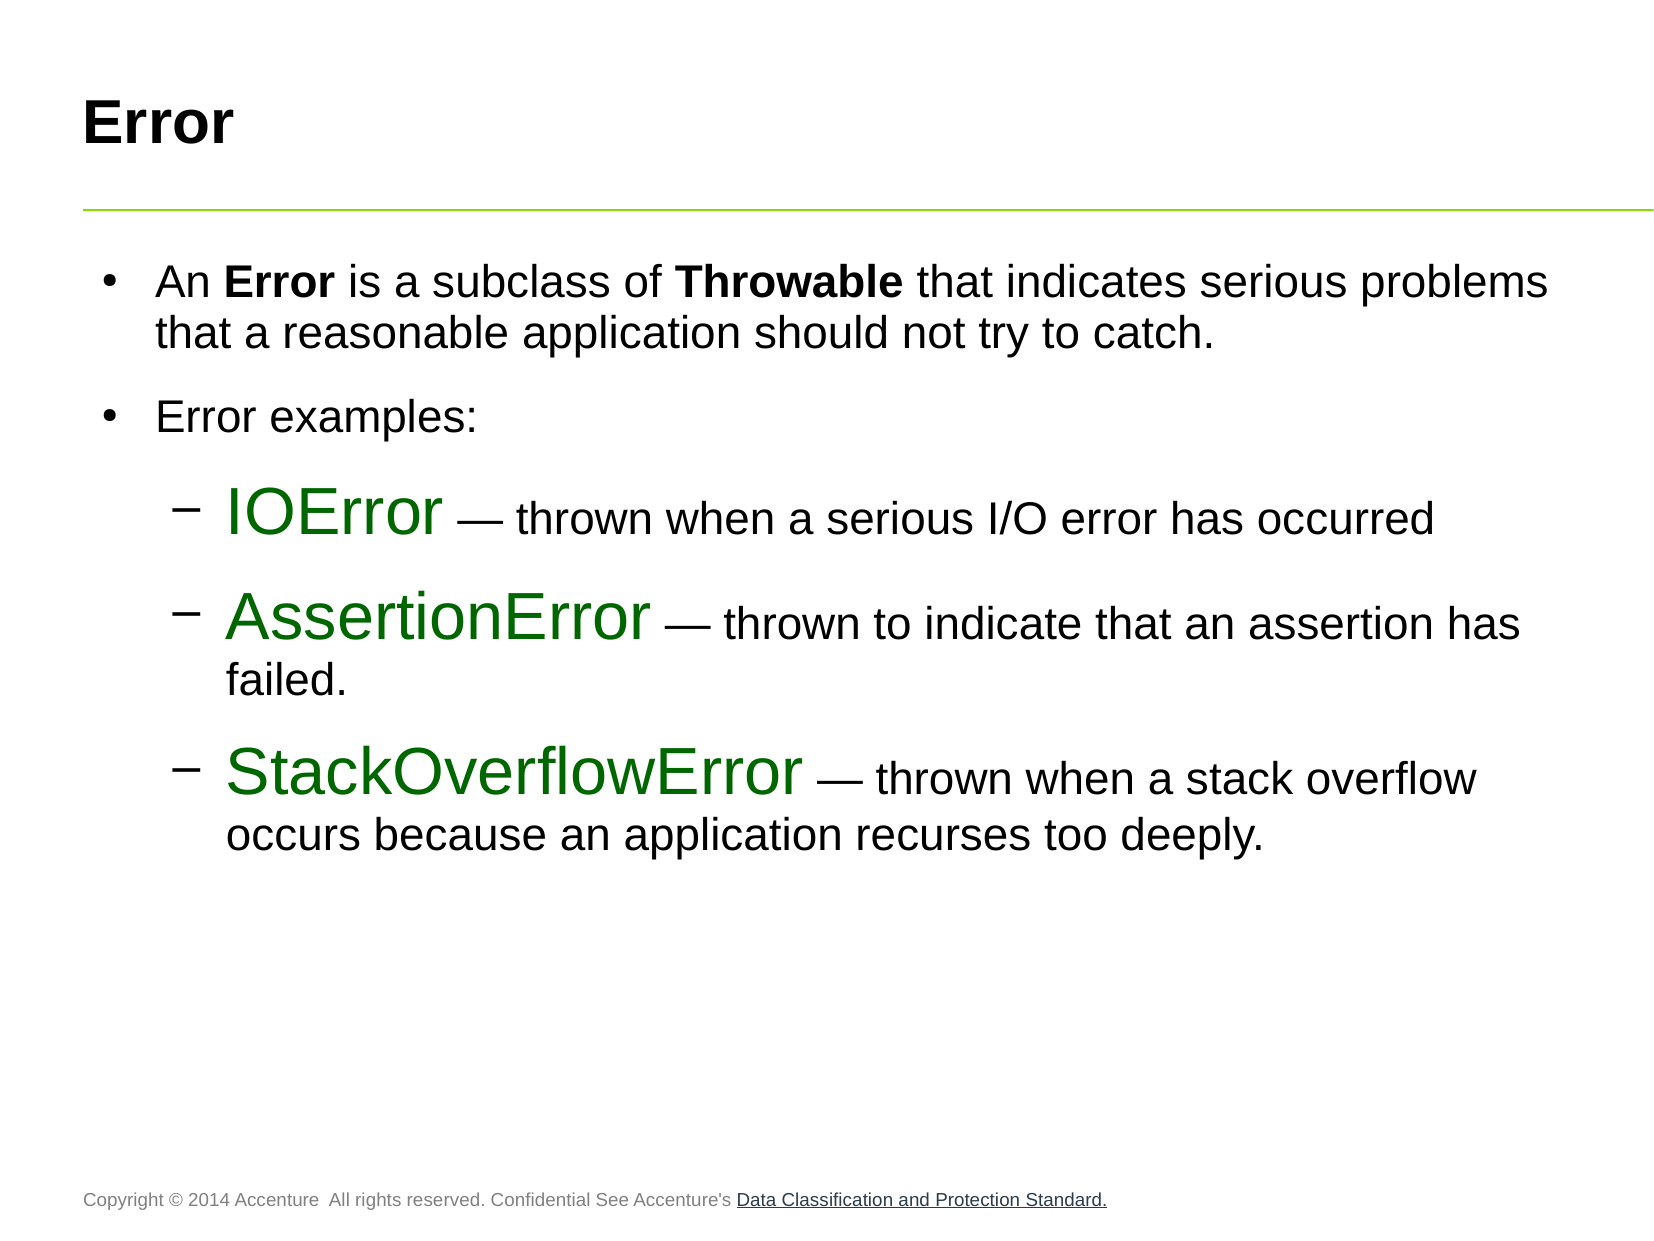

# Error
An Error is a subclass of Throwable that indicates serious problems that a reasonable application should not try to catch.
Error examples:
IOError — thrown when a serious I/O error has occurred
AssertionError — thrown to indicate that an assertion has failed.
StackOverflowError — thrown when a stack overflow occurs because an application recurses too deeply.